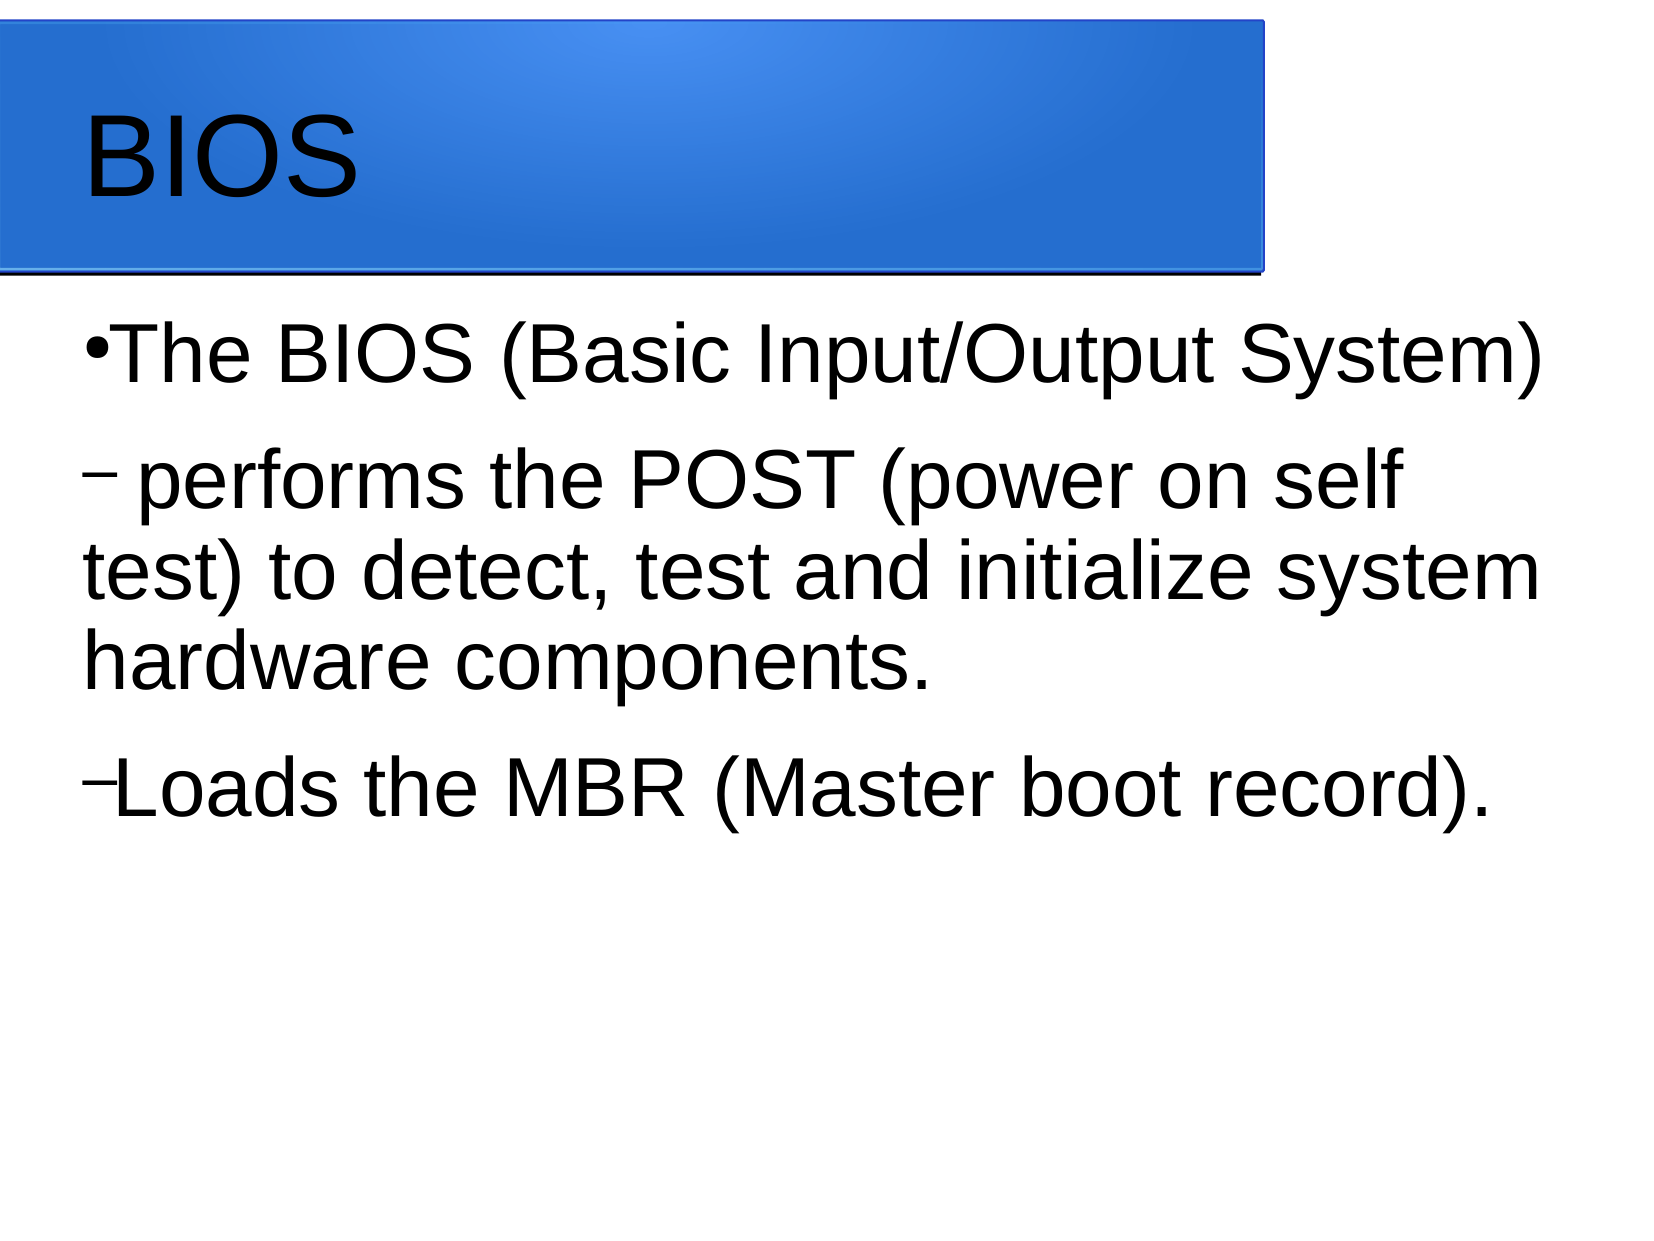

# BIOS
The BIOS (Basic Input/Output System)
 performs the POST (power on self test) to detect, test and initialize system hardware components.
Loads the MBR (Master boot record).